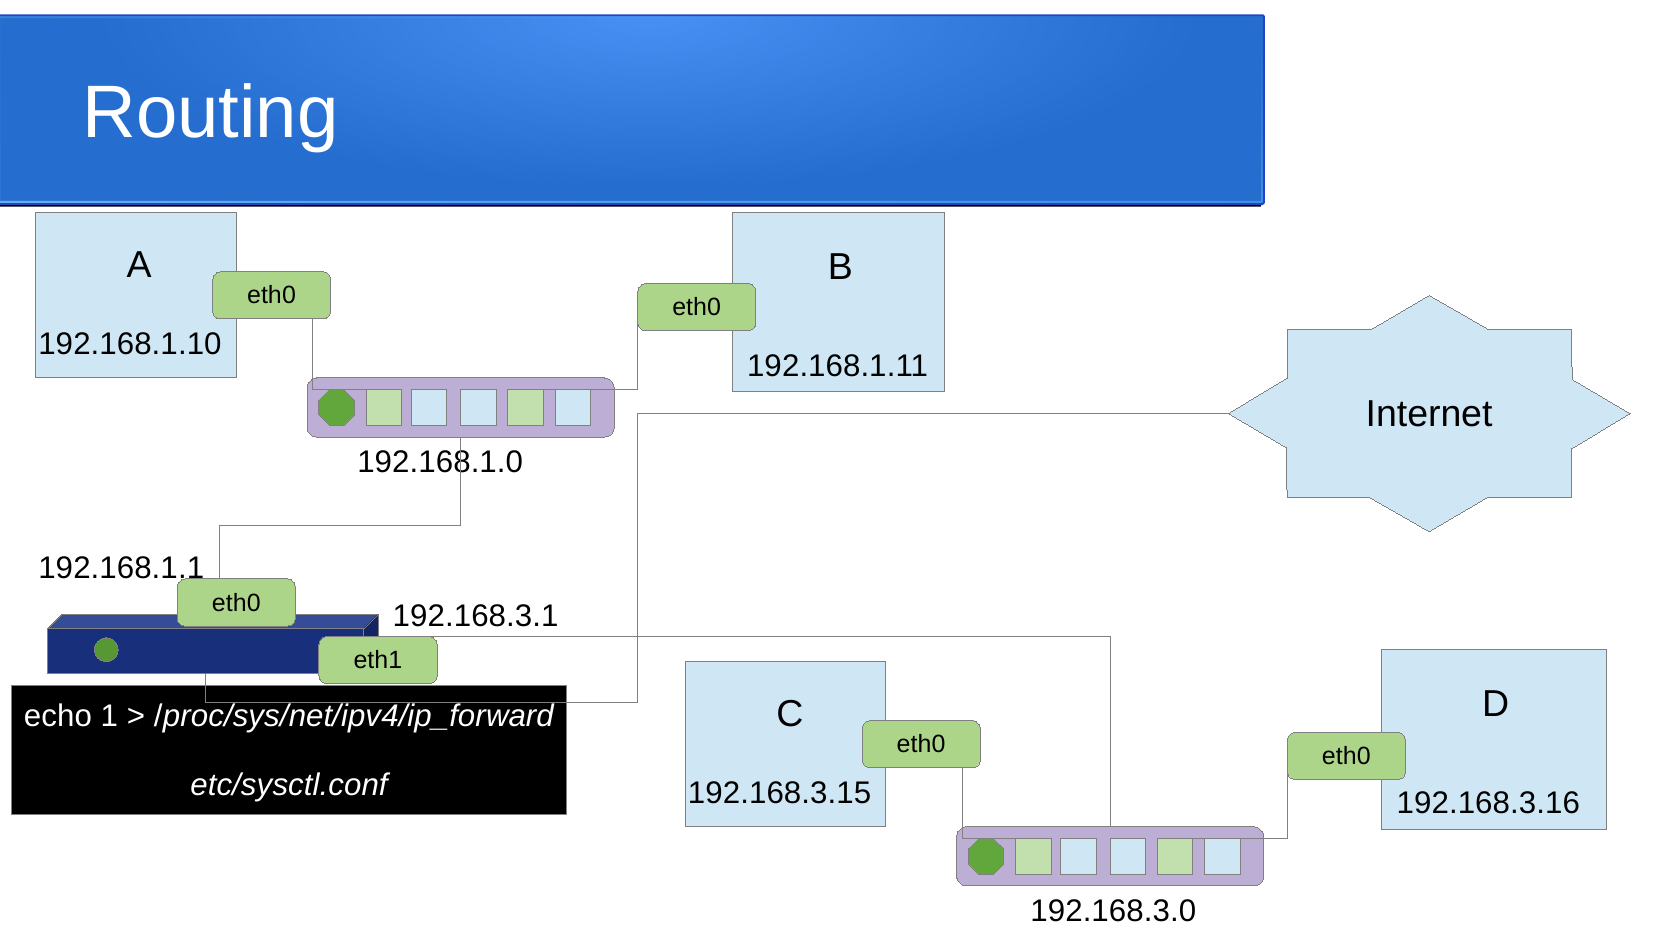

# Routing
A
B
192.168.1.11
eth0
eth0
Internet
192.168.1.10
192.168.1.0
192.168.1.1
eth0
192.168.3.1
eth1
D
192.168.3.16
C
echo 1 > /proc/sys/net/ipv4/ip_forward
etc/sysctl.conf
eth0
eth0
192.168.3.15
192.168.3.0